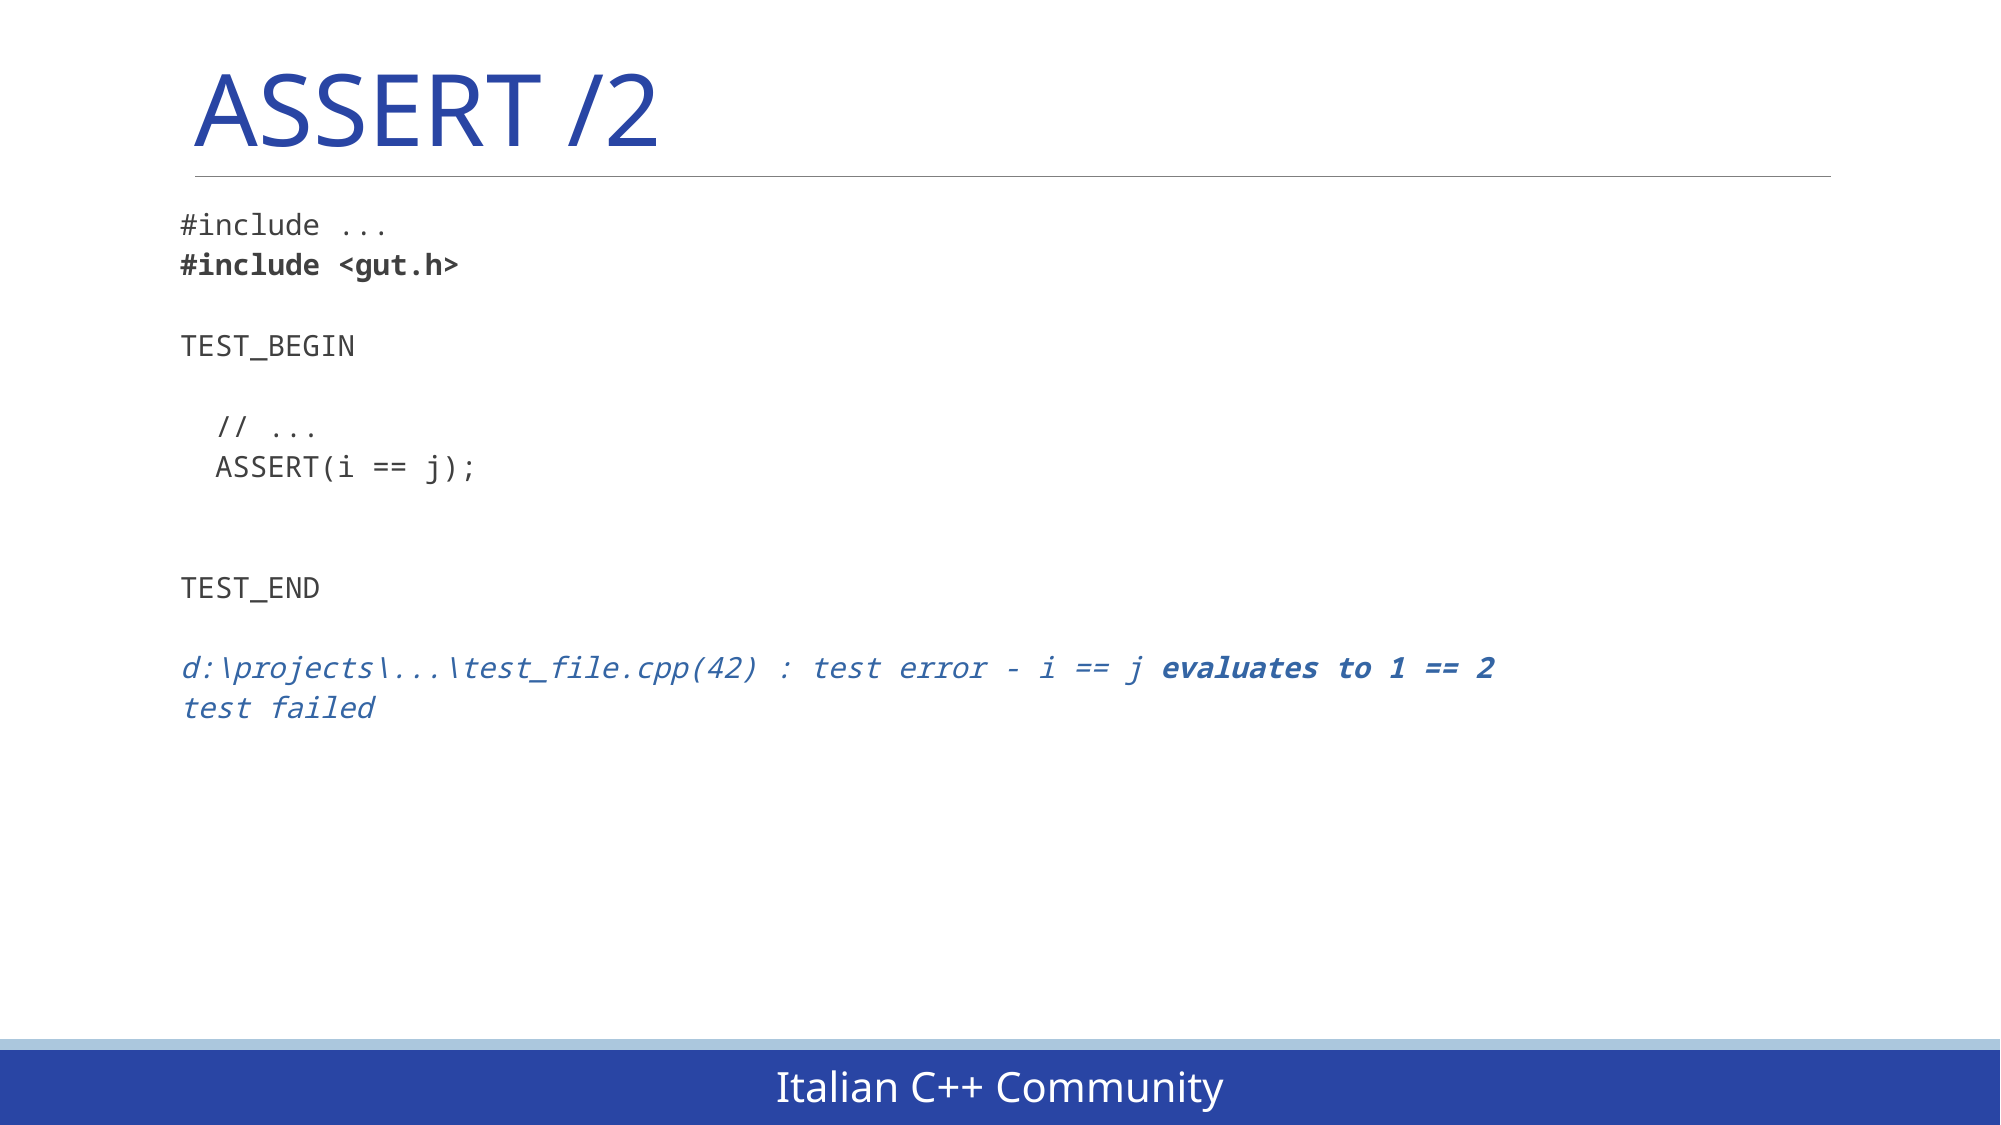

# ASSERT /2
#include ...
#include <gut.h>
TEST_BEGIN
 // ...
 ASSERT(i == j);
TEST_END
d:\projects\...\test_file.cpp(42) : test error - i == j evaluates to 1 == 2
test failed